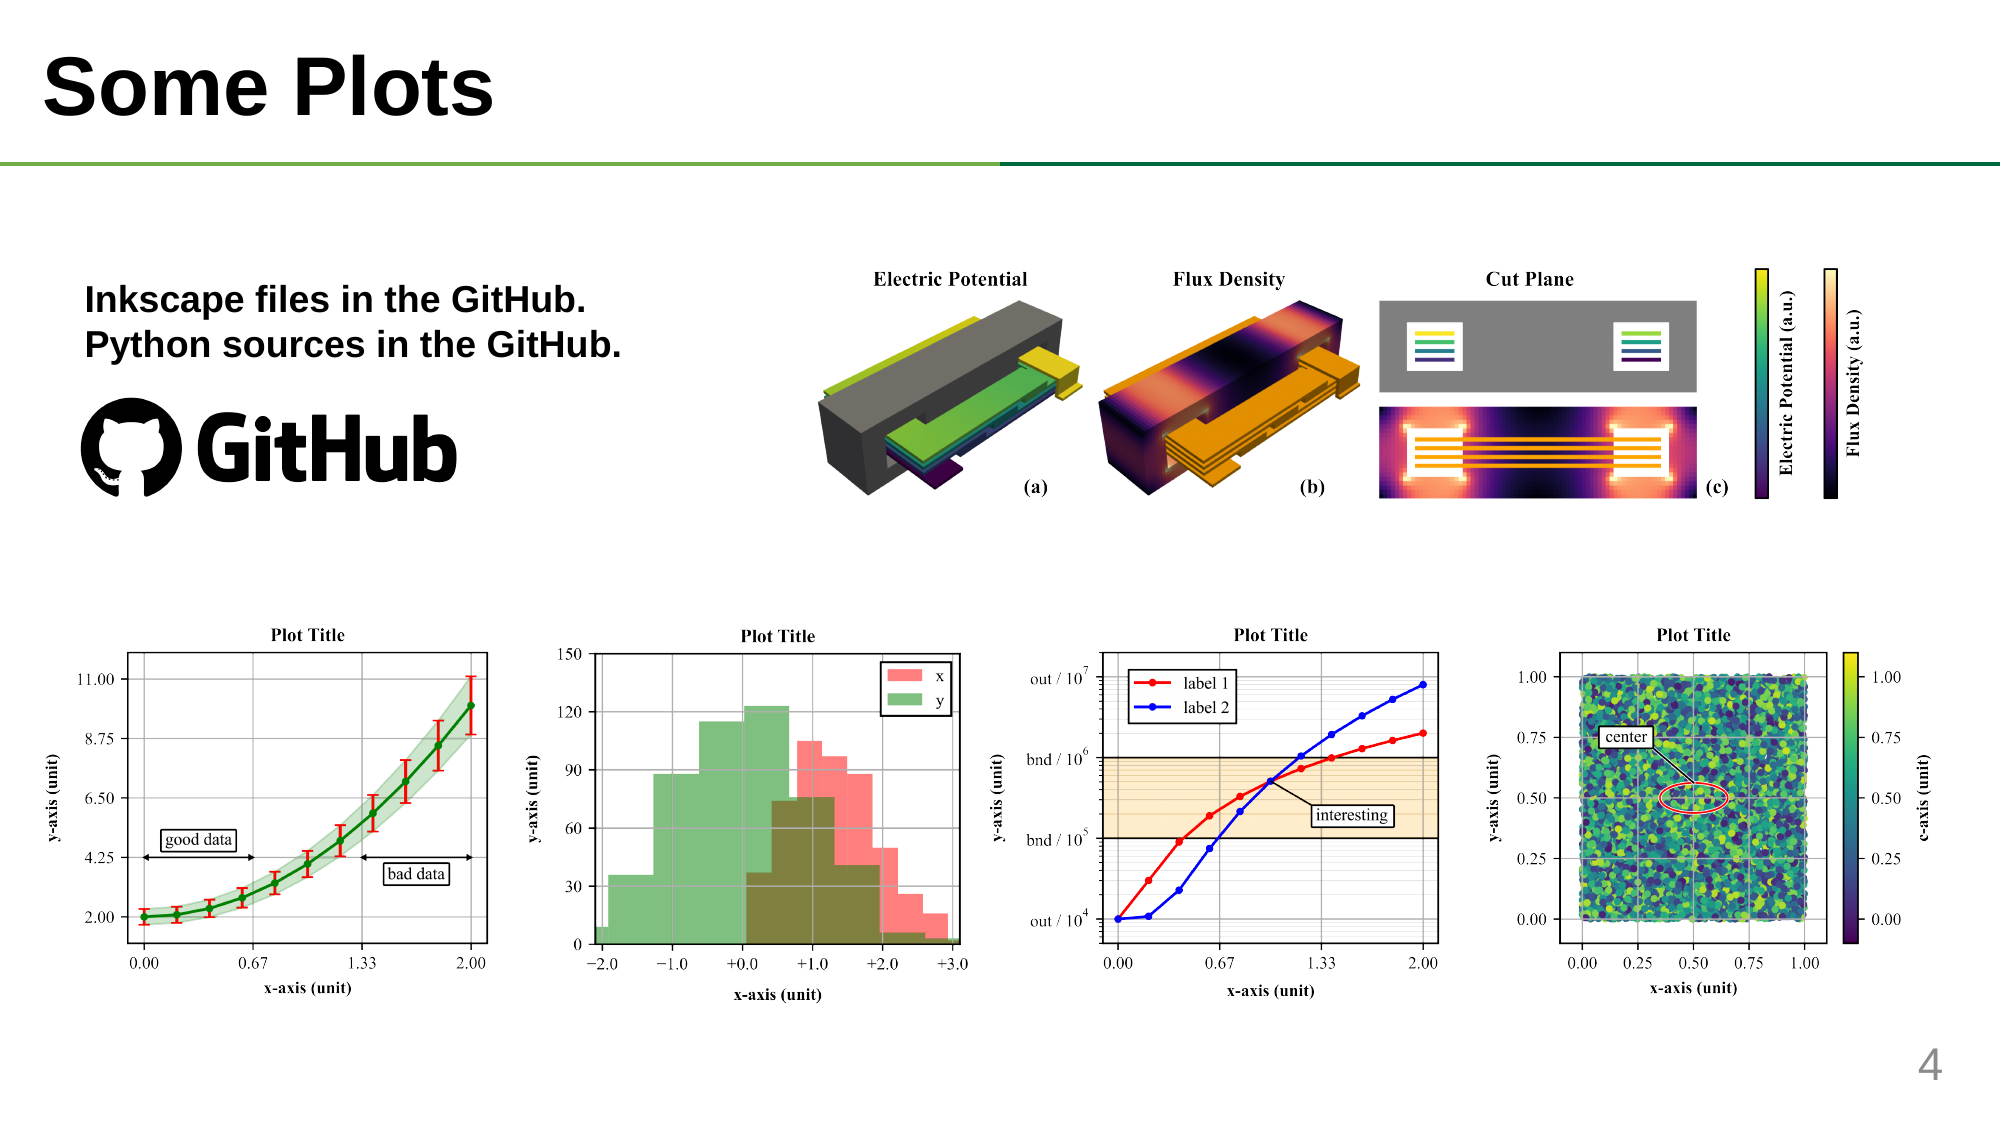

# Some Plots
Inkscape files in the GitHub.
Python sources in the GitHub.
4